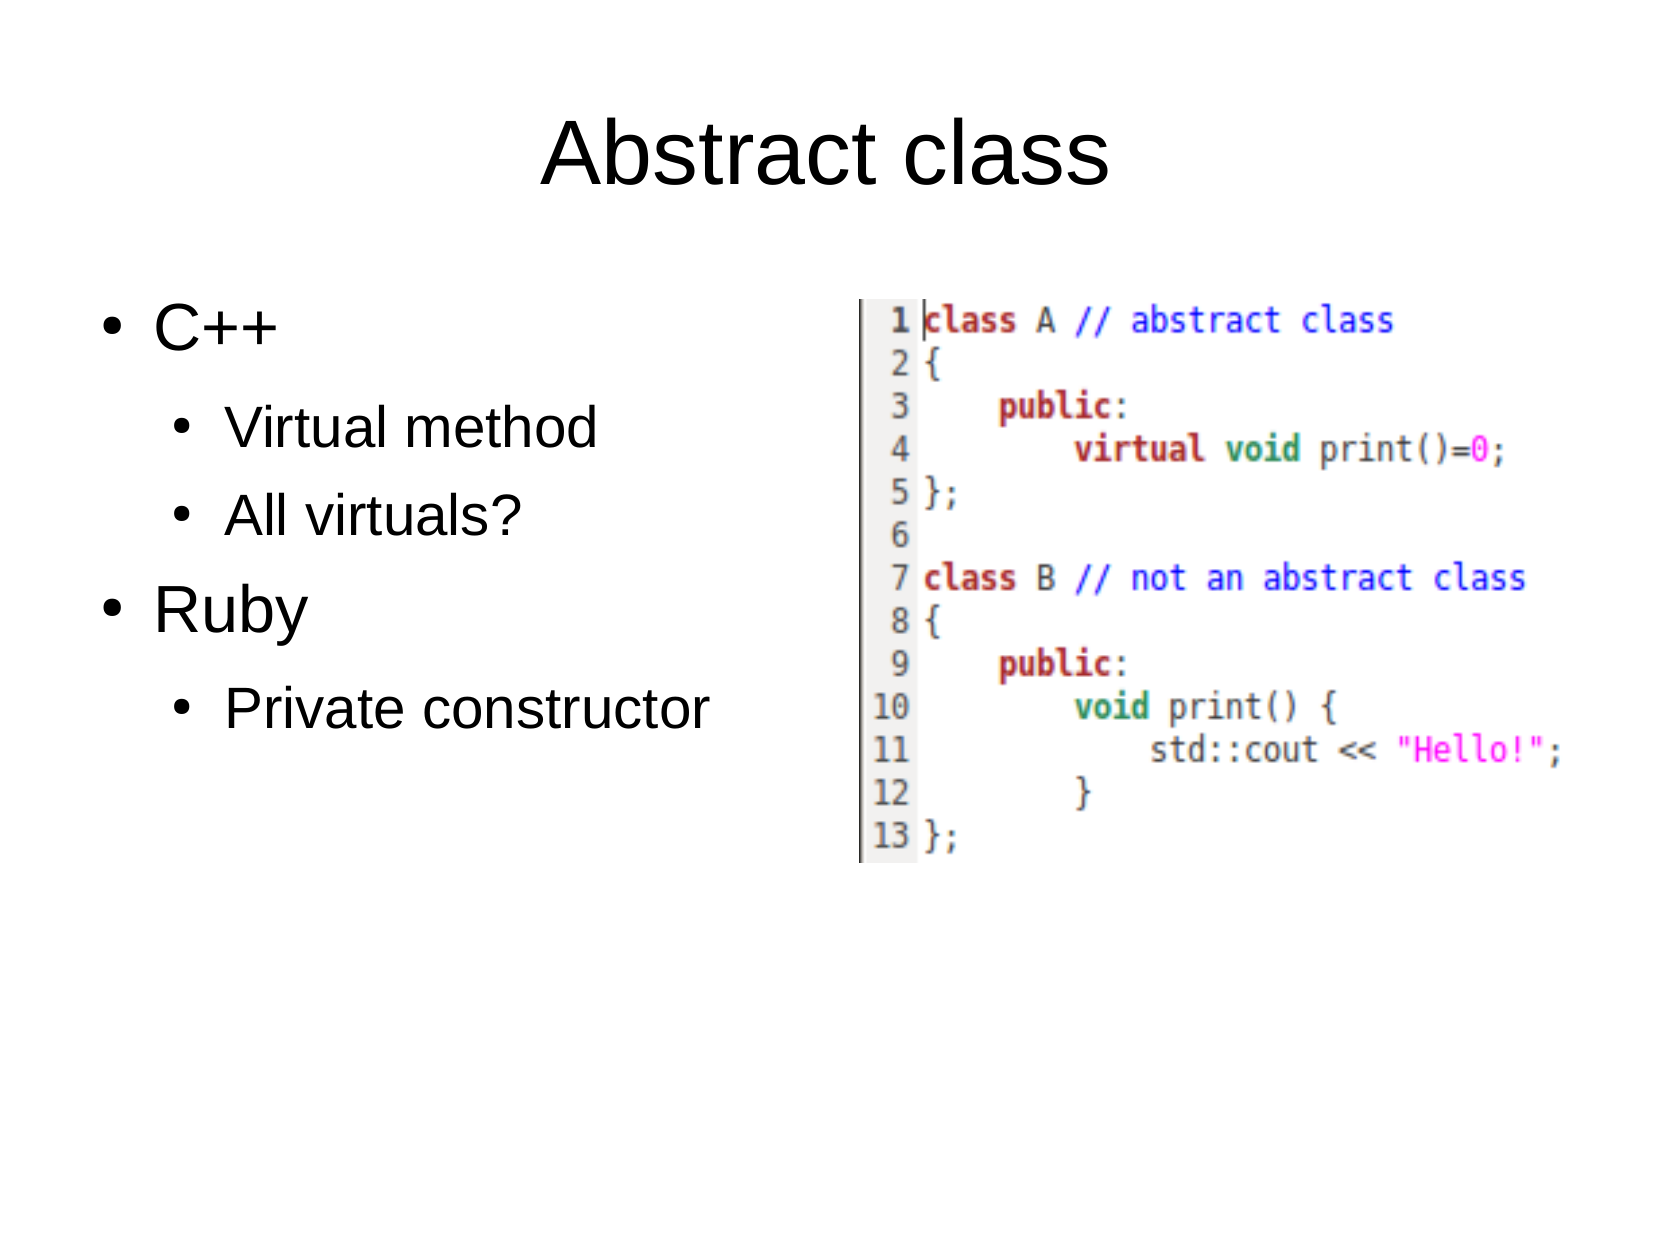

# Abstract class
C++
Virtual method
All virtuals?
Ruby
Private constructor